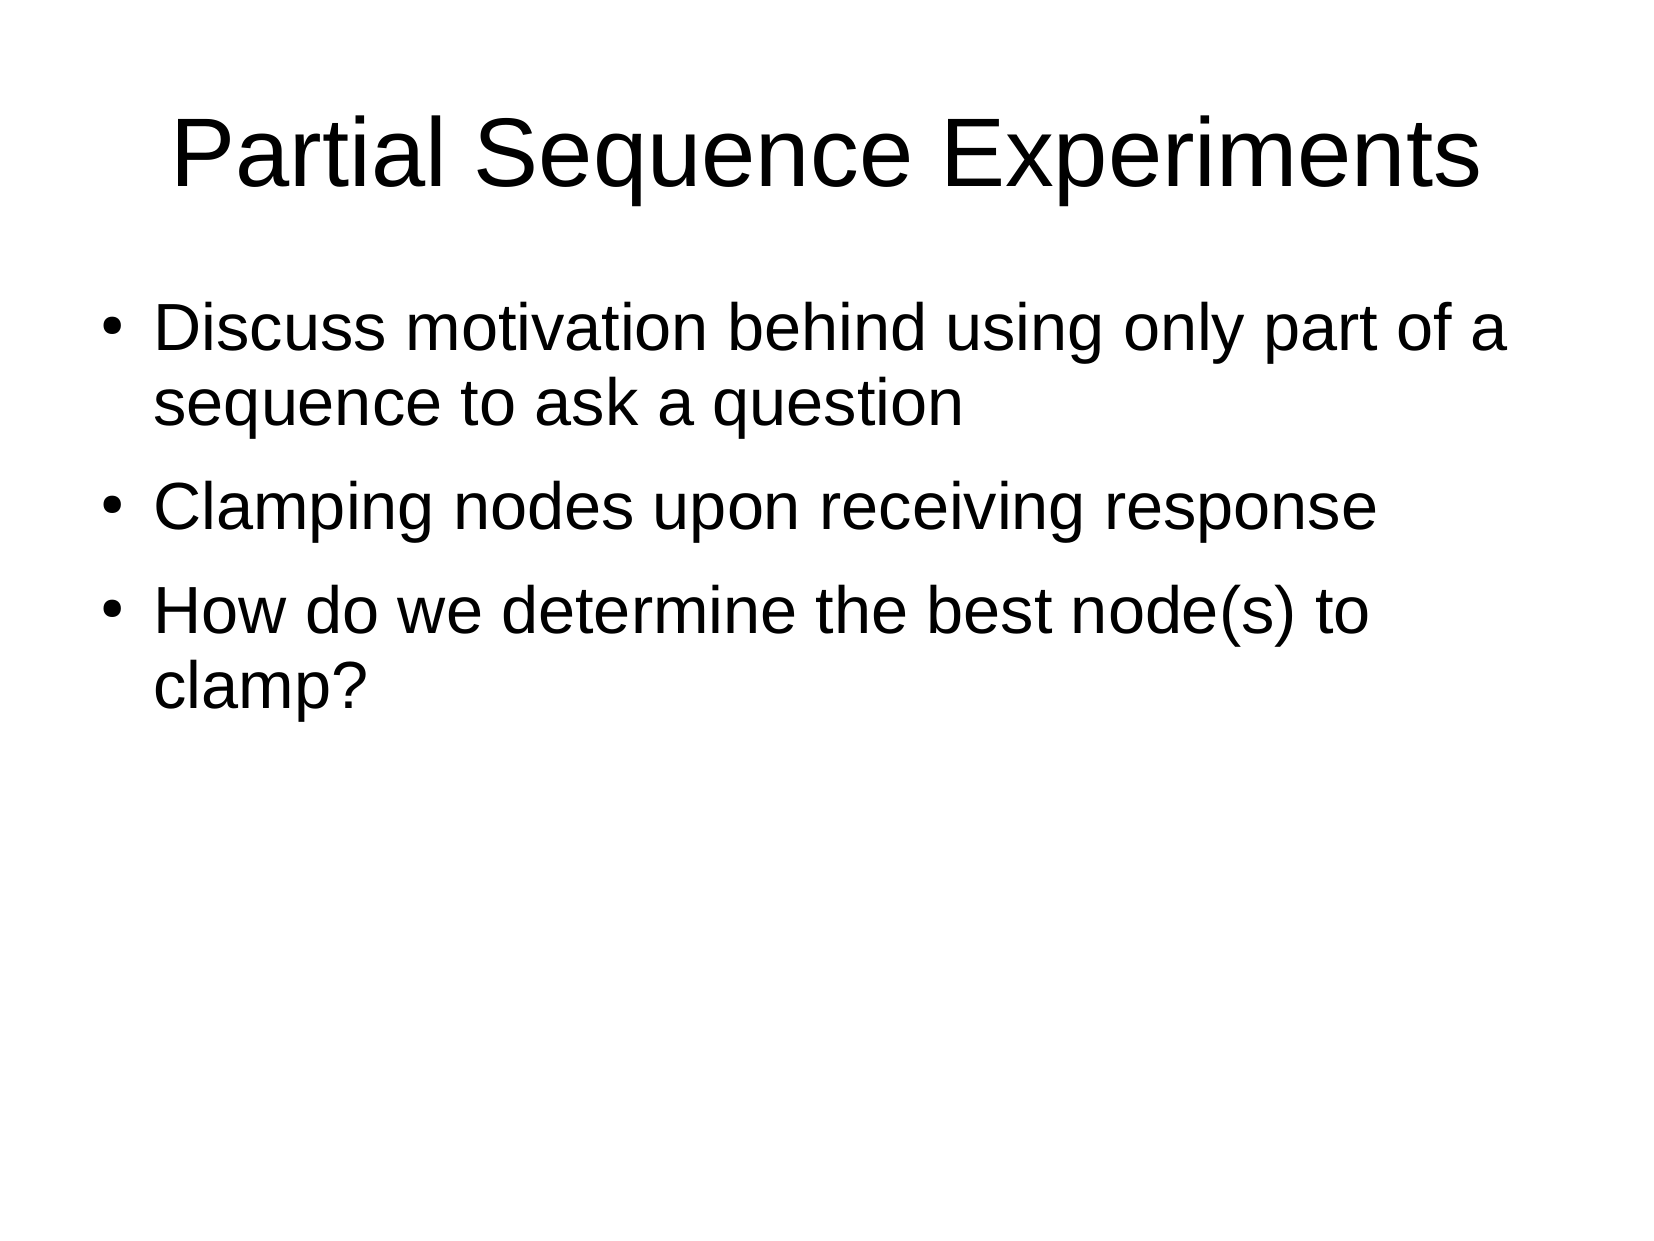

# Partial Sequence Experiments
Discuss motivation behind using only part of a sequence to ask a question
Clamping nodes upon receiving response
How do we determine the best node(s) to clamp?